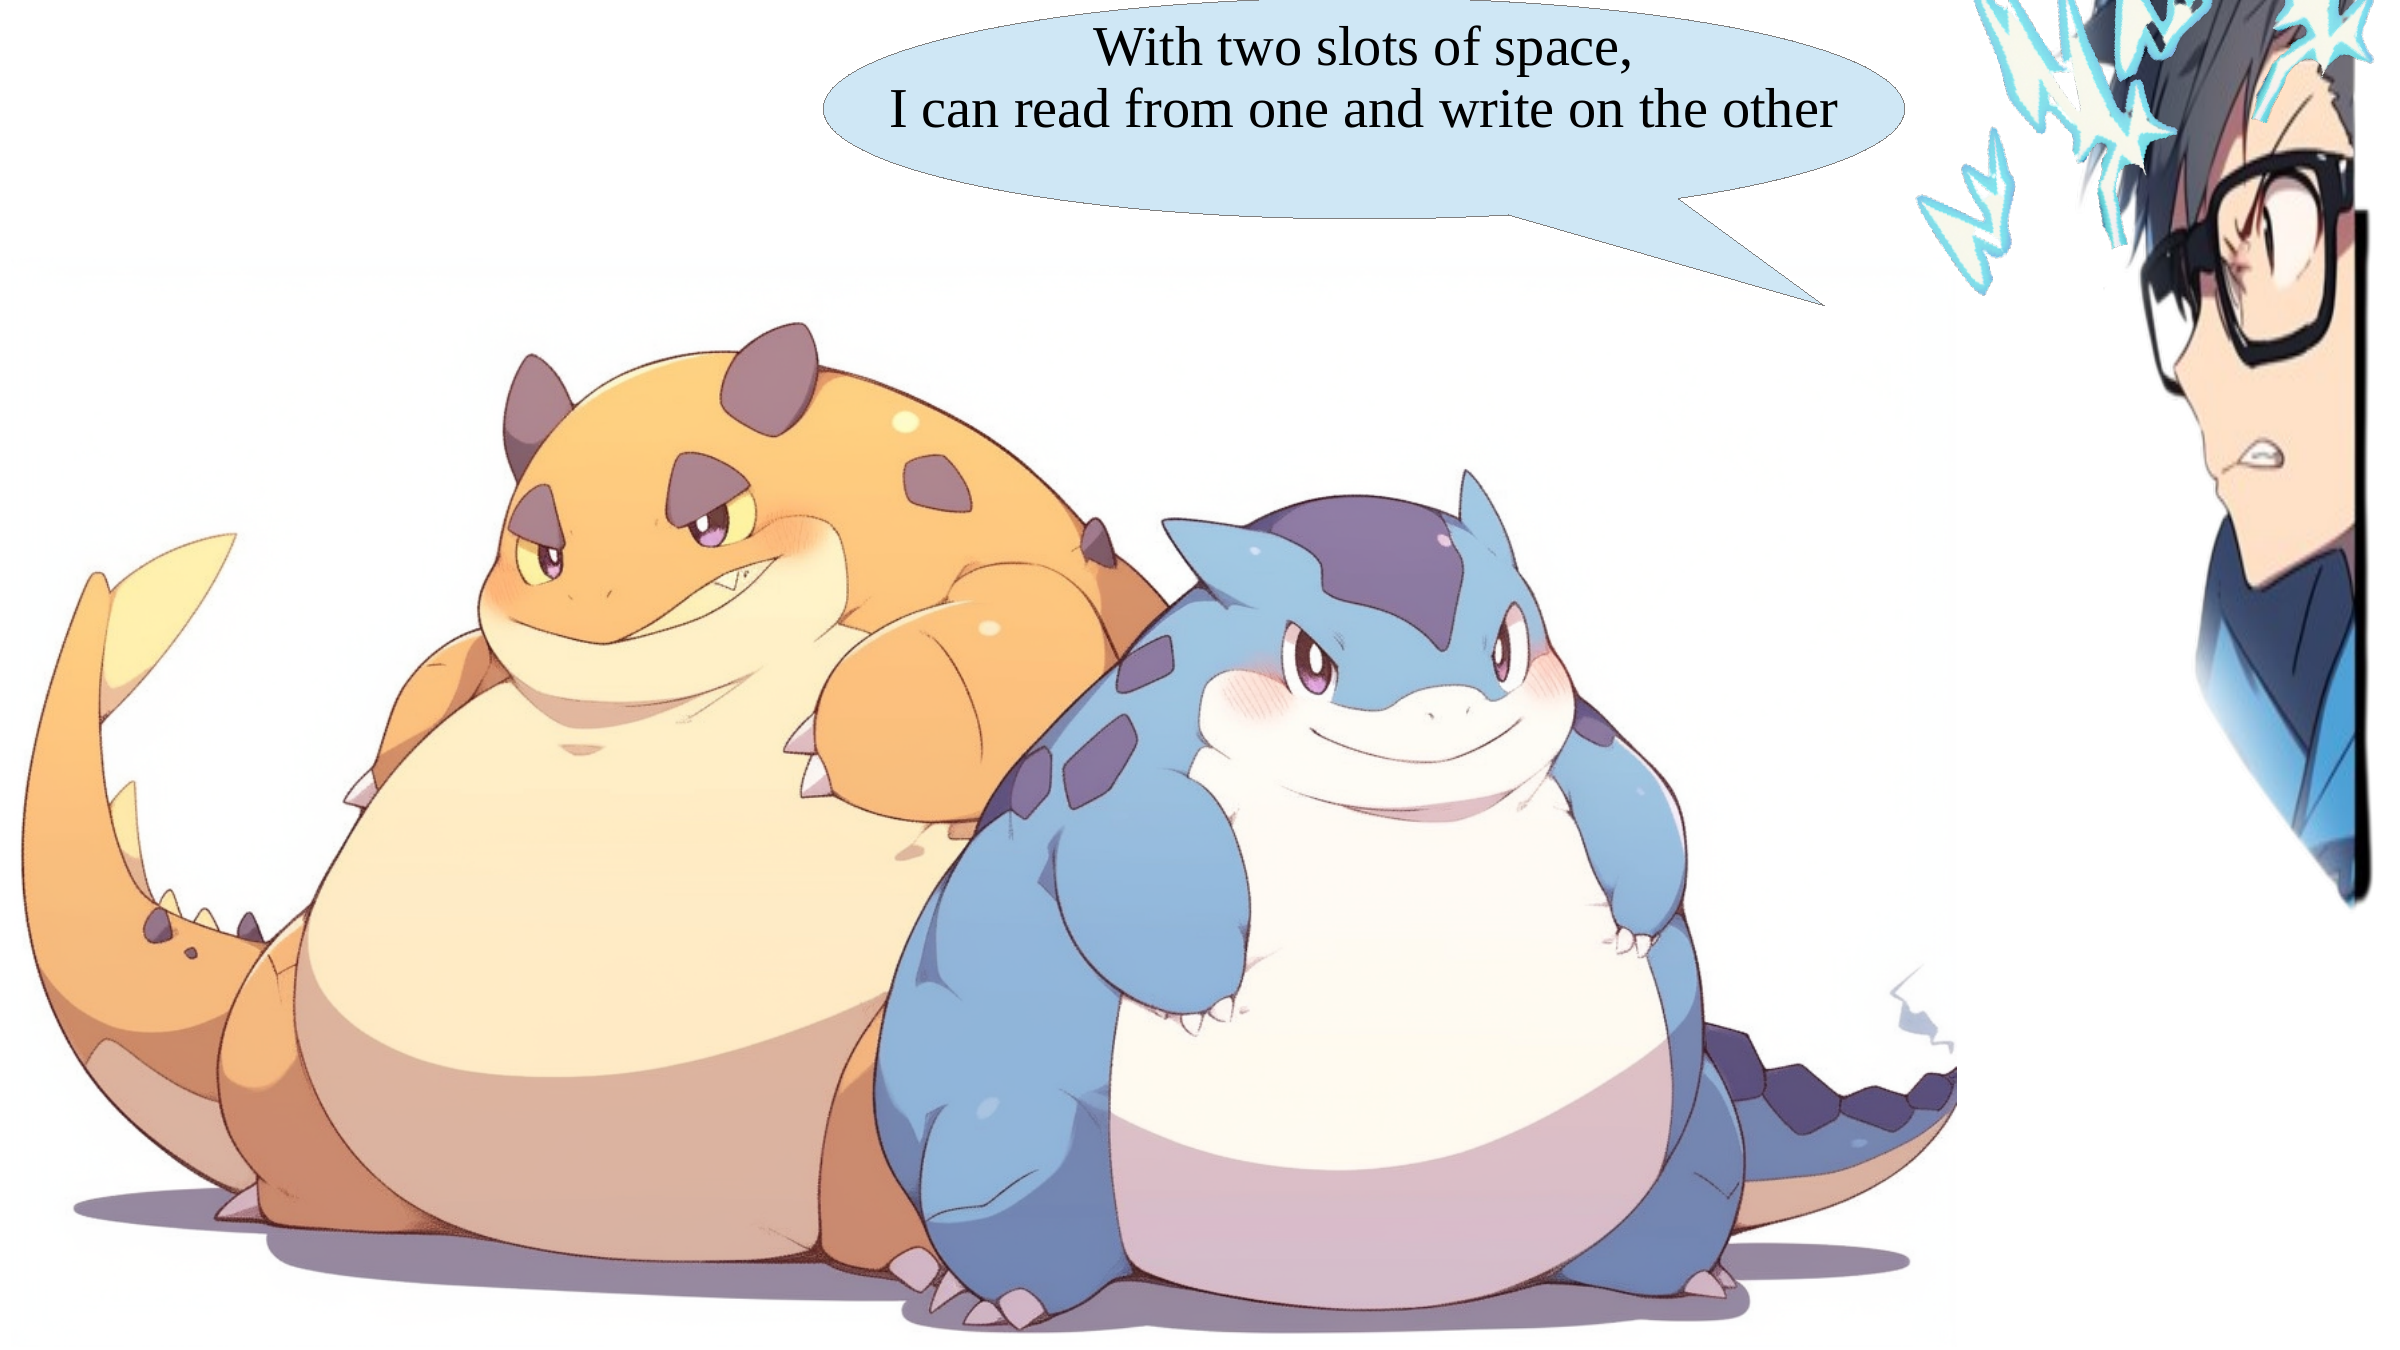

With two slots of space,
I can read from one and write on the other